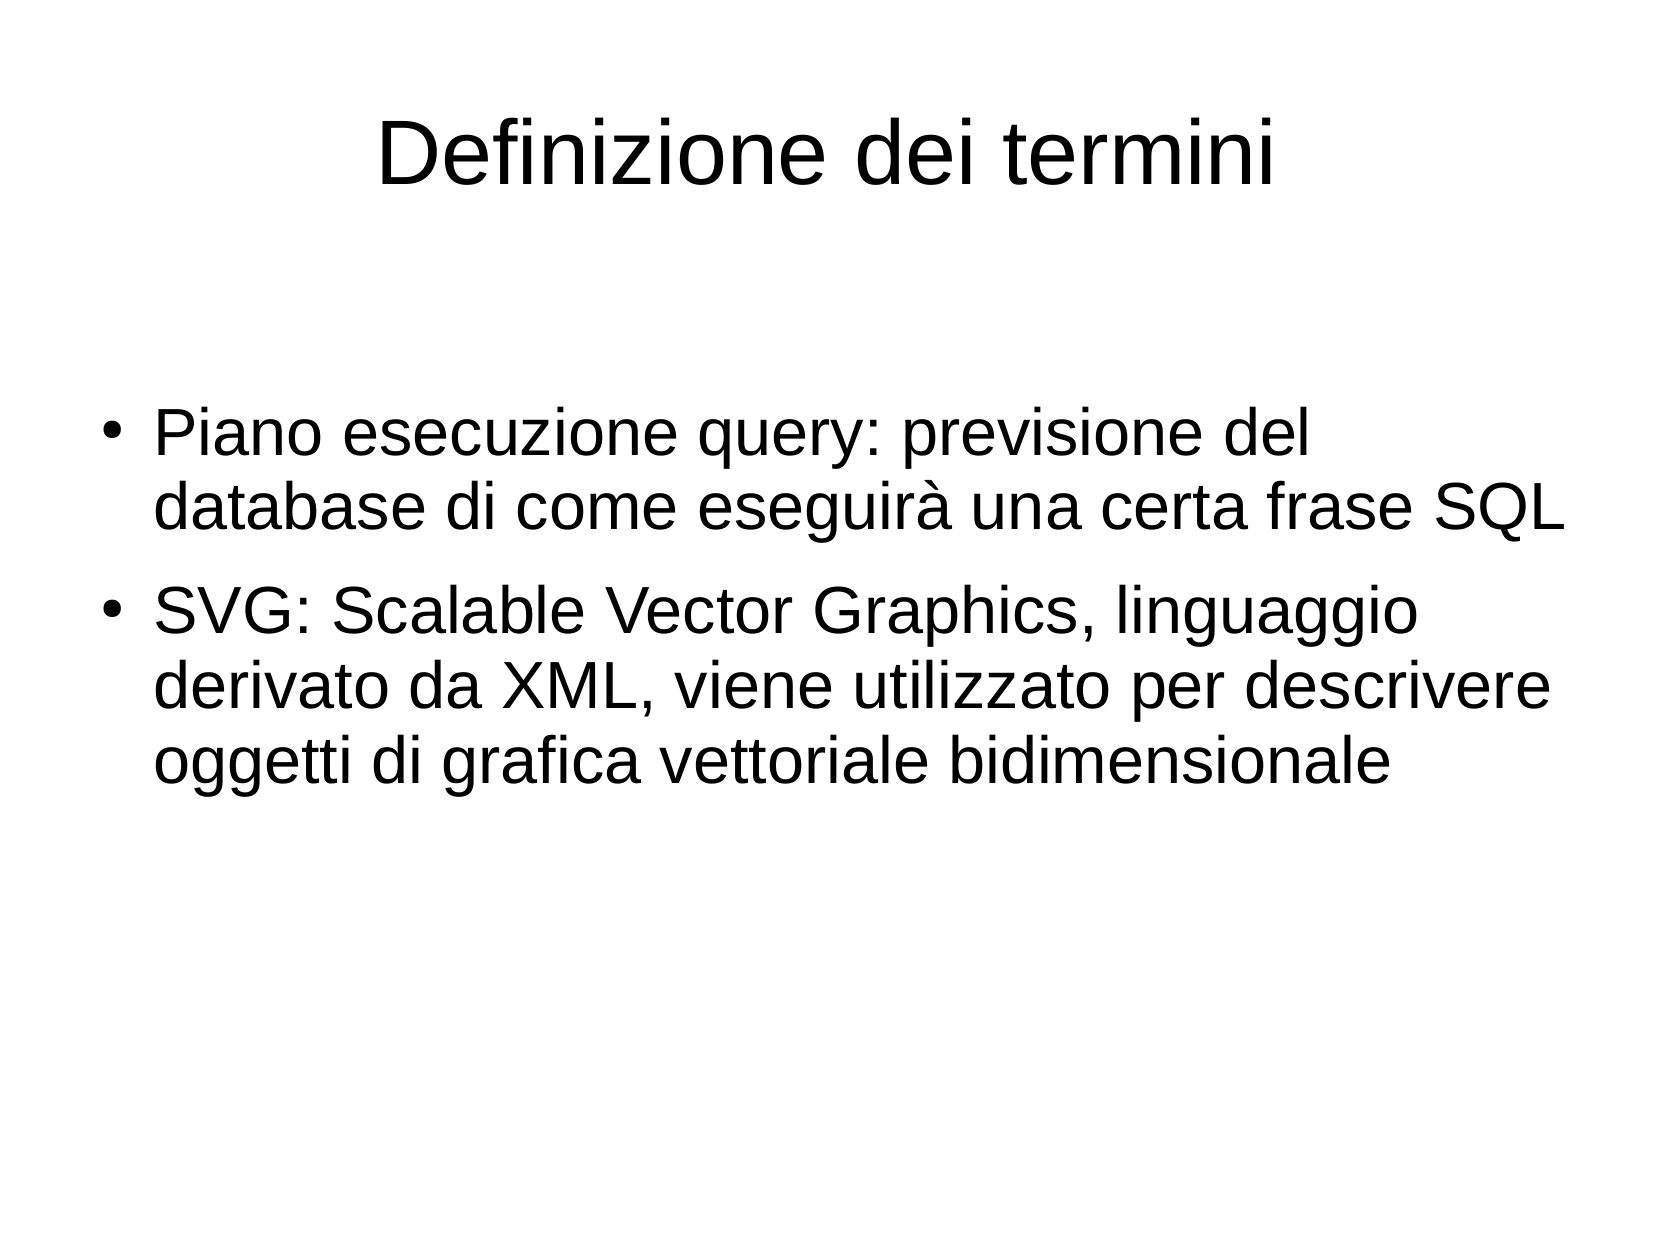

# Definizione dei termini
Piano esecuzione query: previsione del database di come eseguirà una certa frase SQL
SVG: Scalable Vector Graphics, linguaggio derivato da XML, viene utilizzato per descrivere oggetti di grafica vettoriale bidimensionale